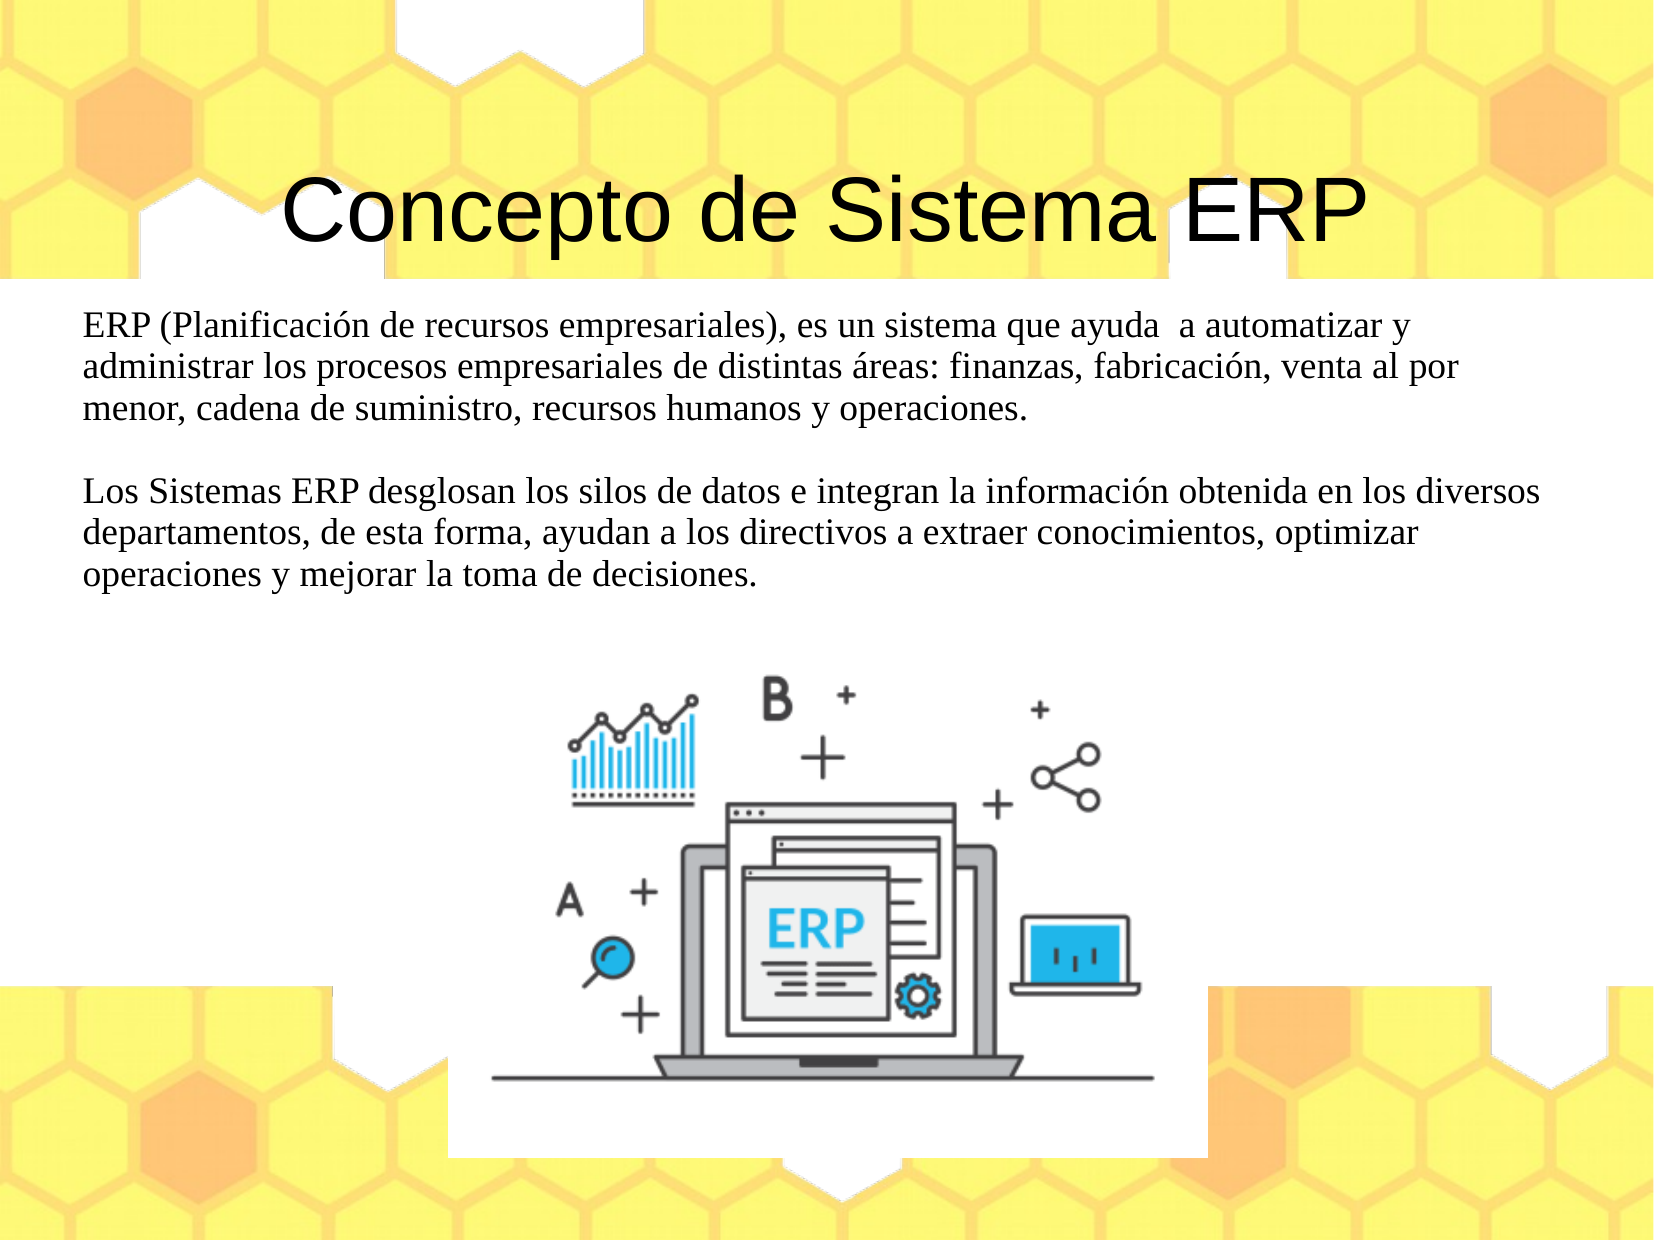

# Concepto de Sistema ERP
ERP (Planificación de recursos empresariales), es un sistema que ayuda a automatizar y administrar los procesos empresariales de distintas áreas: finanzas, fabricación, venta al por menor, cadena de suministro, recursos humanos y operaciones.
Los Sistemas ERP desglosan los silos de datos e integran la información obtenida en los diversos departamentos, de esta forma, ayudan a los directivos a extraer conocimientos, optimizar operaciones y mejorar la toma de decisiones.